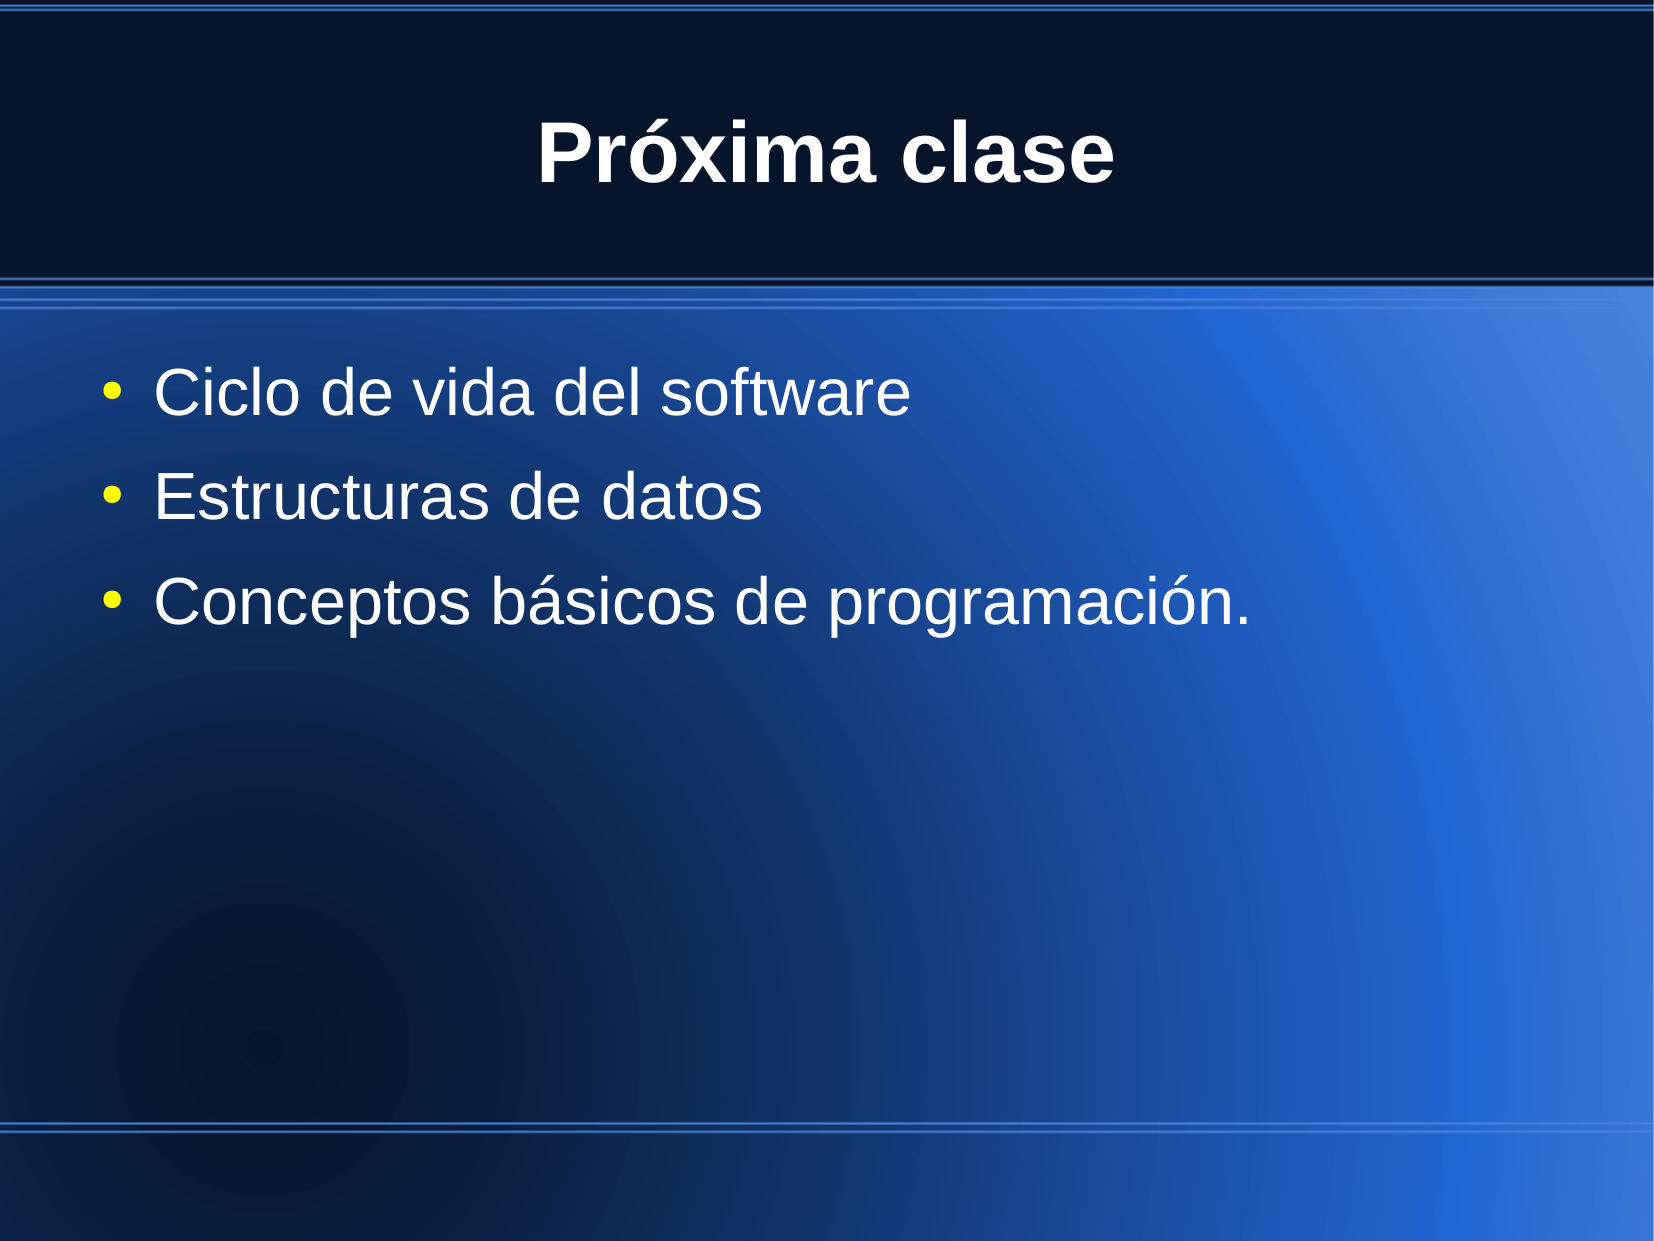

# Próxima clase
Ciclo de vida del software
Estructuras de datos
Conceptos básicos de programación.